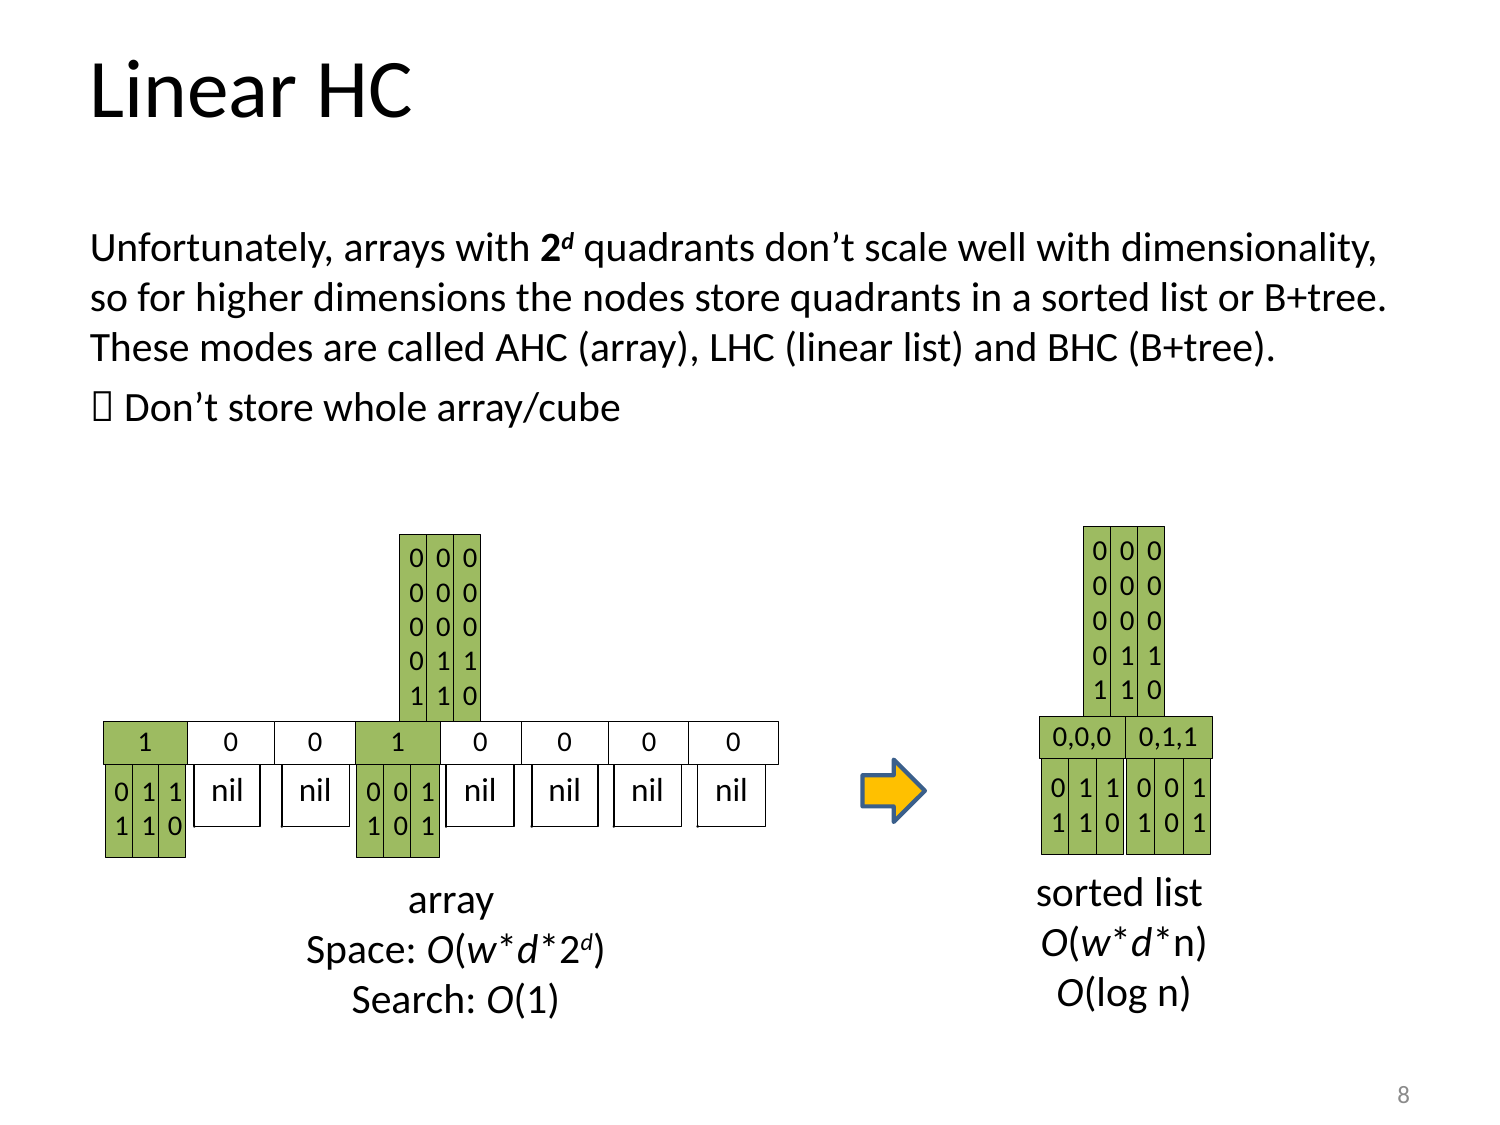

Linear HC
Unfortunately, arrays with 2d quadrants don’t scale well with dimensionality, so for higher dimensions the nodes store quadrants in a sorted list or B+tree. These modes are called AHC (array), LHC (linear list) and BHC (B+tree).
 Don’t store whole array/cube
sorted list
O(w*d*n)
O(log n)
array
Space: O(w*d*2d)
Search: O(1)